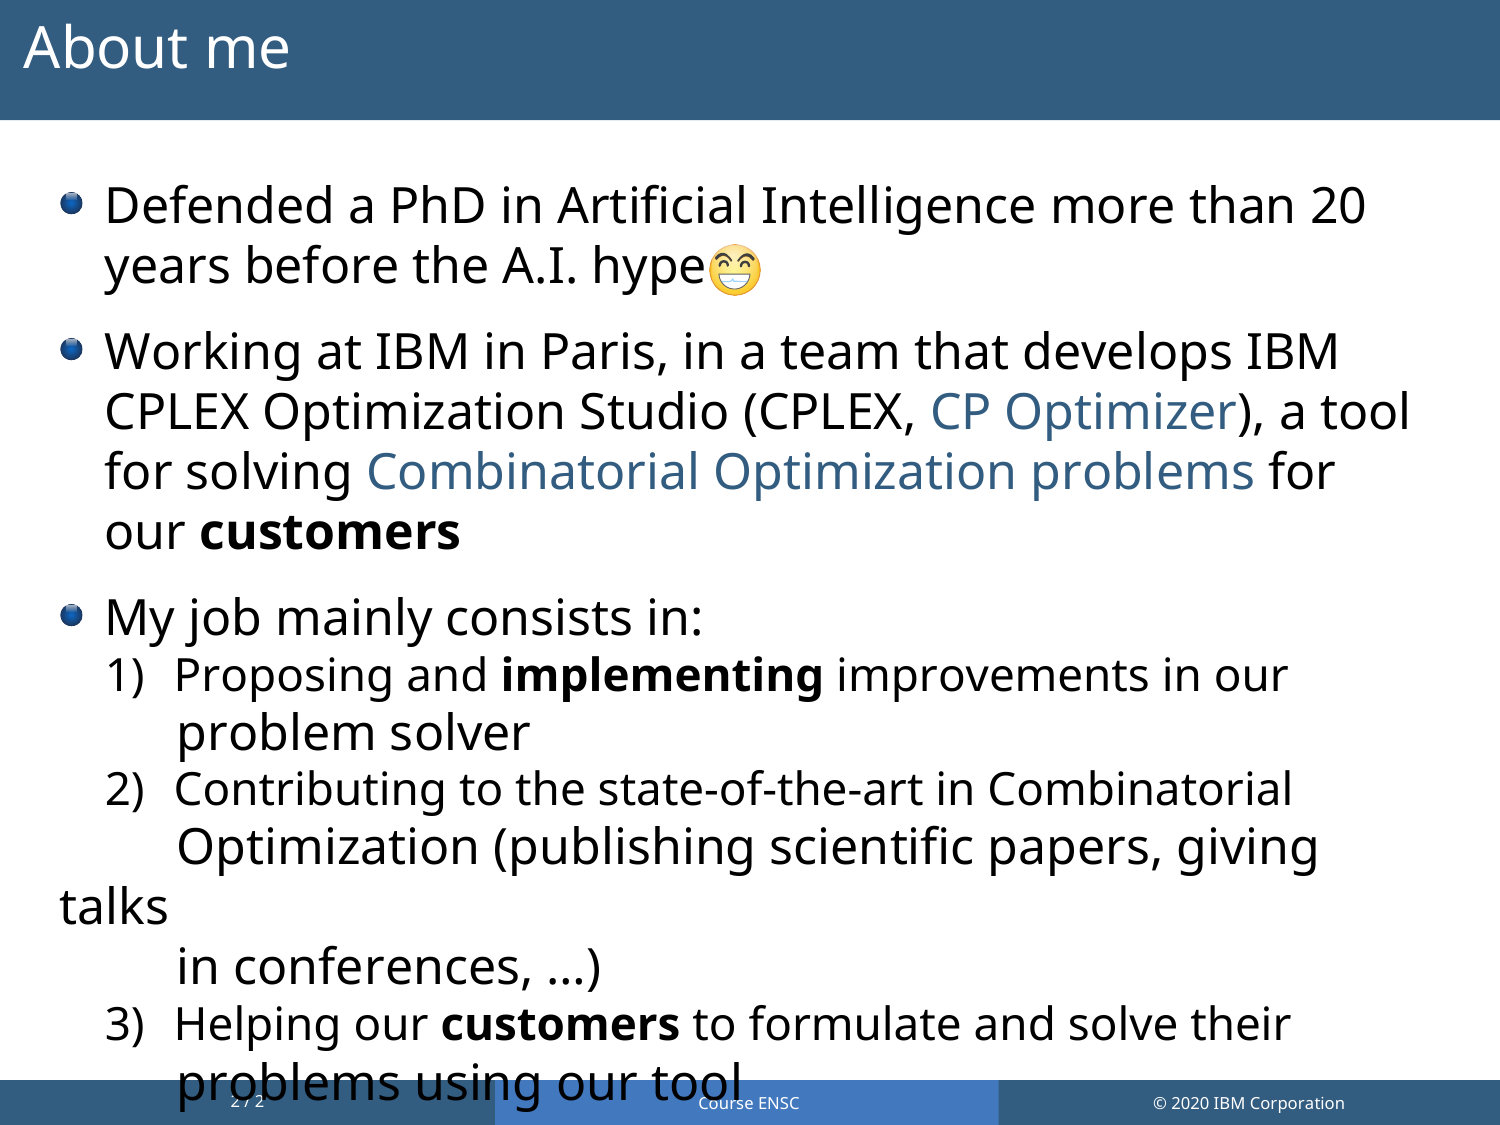

# About me
Defended a PhD in Artificial Intelligence more than 20 years before the A.I. hype
Working at IBM in Paris, in a team that develops IBM CPLEX Optimization Studio (CPLEX, CP Optimizer), a tool for solving Combinatorial Optimization problems for our customers
My job mainly consists in:
 Proposing and implementing improvements in our
 problem solver
 Contributing to the state-of-the-art in Combinatorial
 Optimization (publishing scientific papers, giving talks
 in conferences, …)
 Helping our customers to formulate and solve their
 problems using our tool